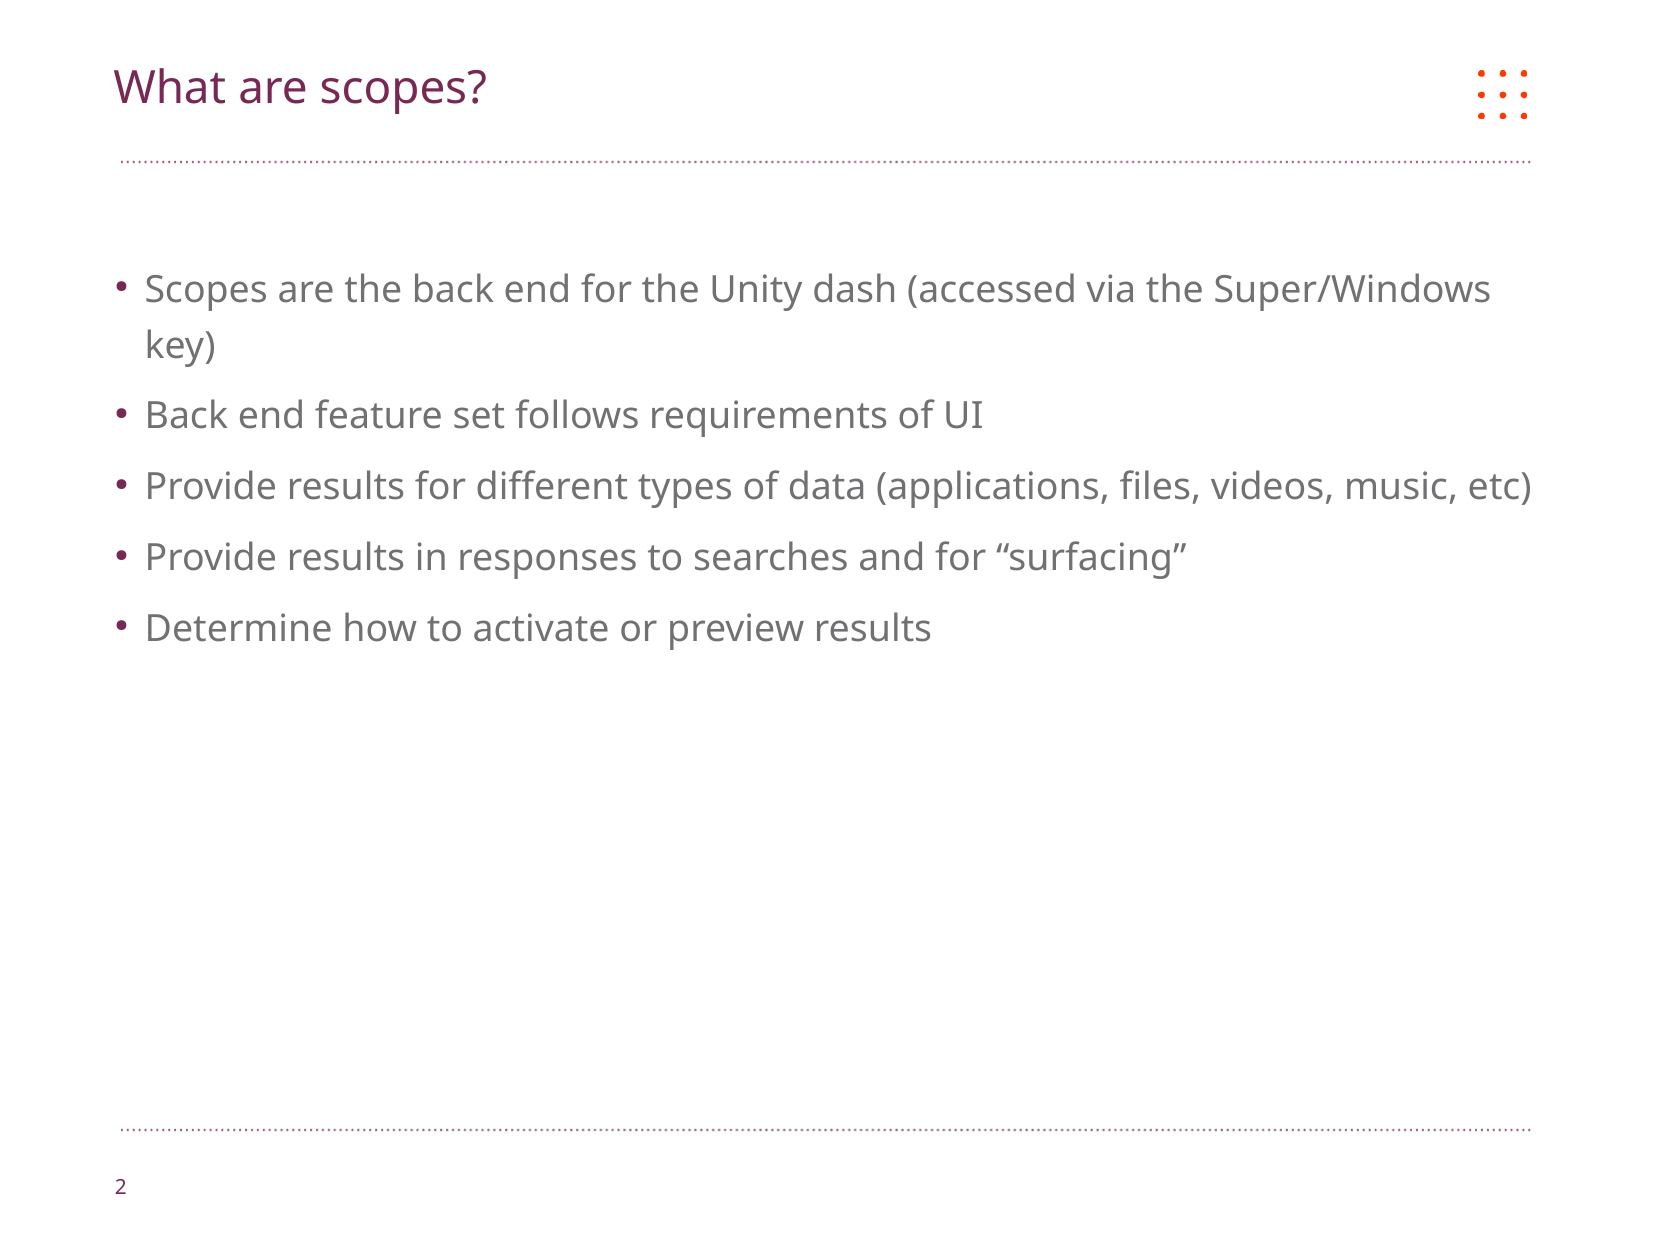

# What are scopes?
Scopes are the back end for the Unity dash (accessed via the Super/Windows key)
Back end feature set follows requirements of UI
Provide results for different types of data (applications, files, videos, music, etc)
Provide results in responses to searches and for “surfacing”
Determine how to activate or preview results